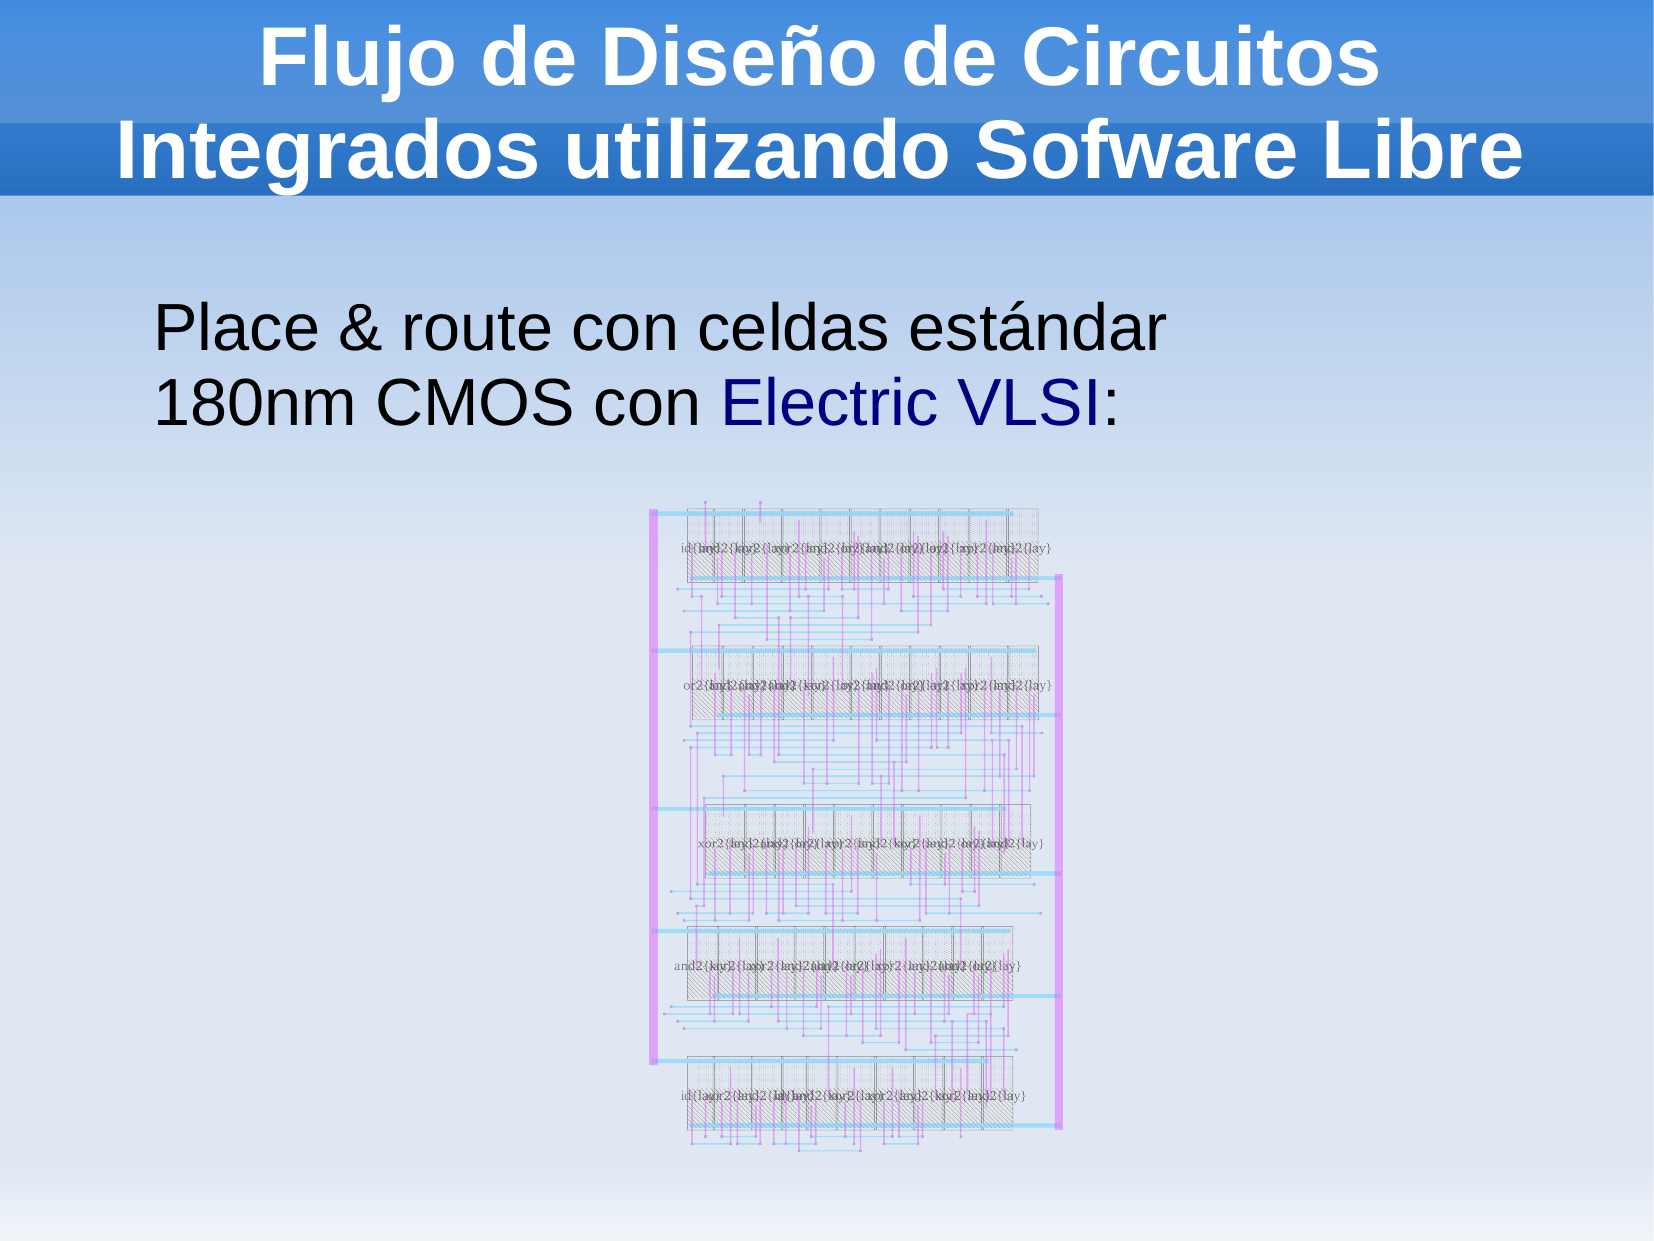

# Flujo de Diseño de Circuitos Integrados utilizando Sofware Libre
Place & route con celdas estándar 180nm CMOS con Electric VLSI: